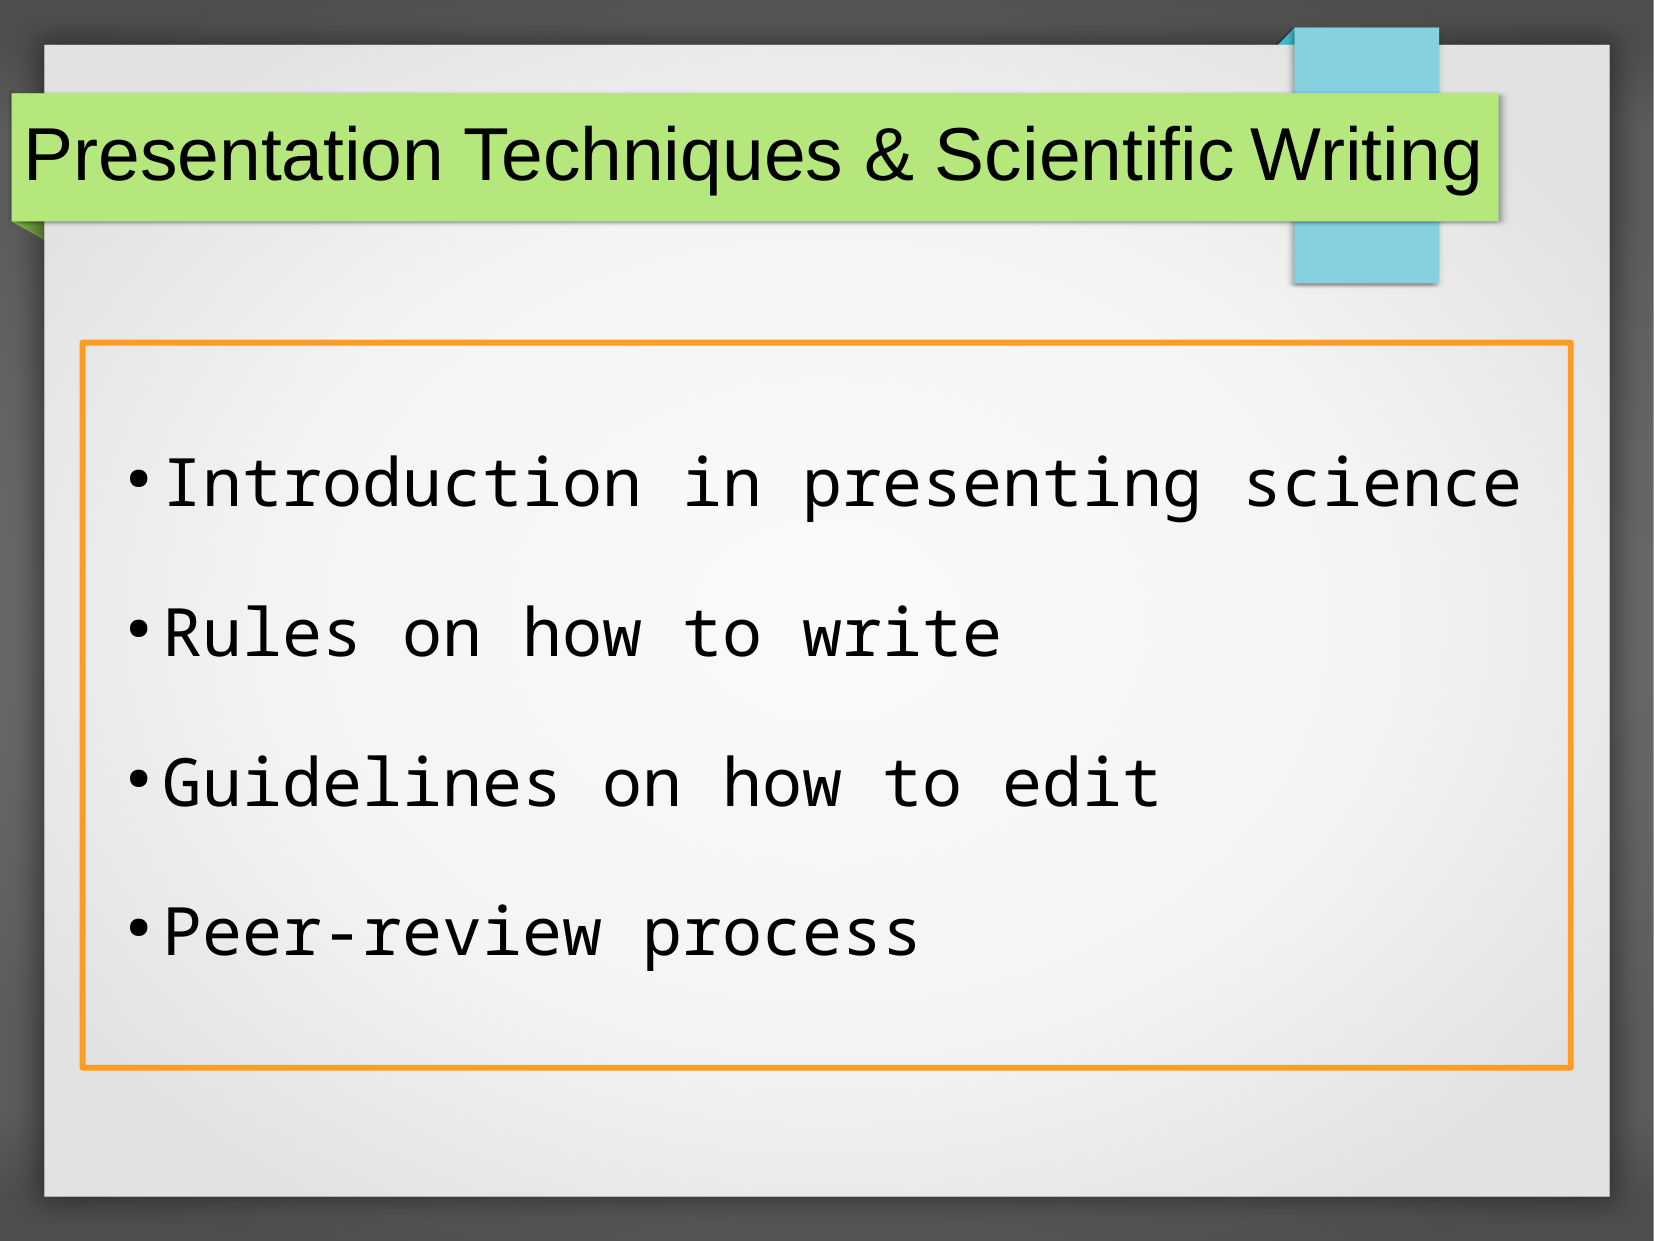

# Presentation Techniques & Scientific Writing
Introduction in presenting science
Rules on how to write
Guidelines on how to edit
Peer-review process